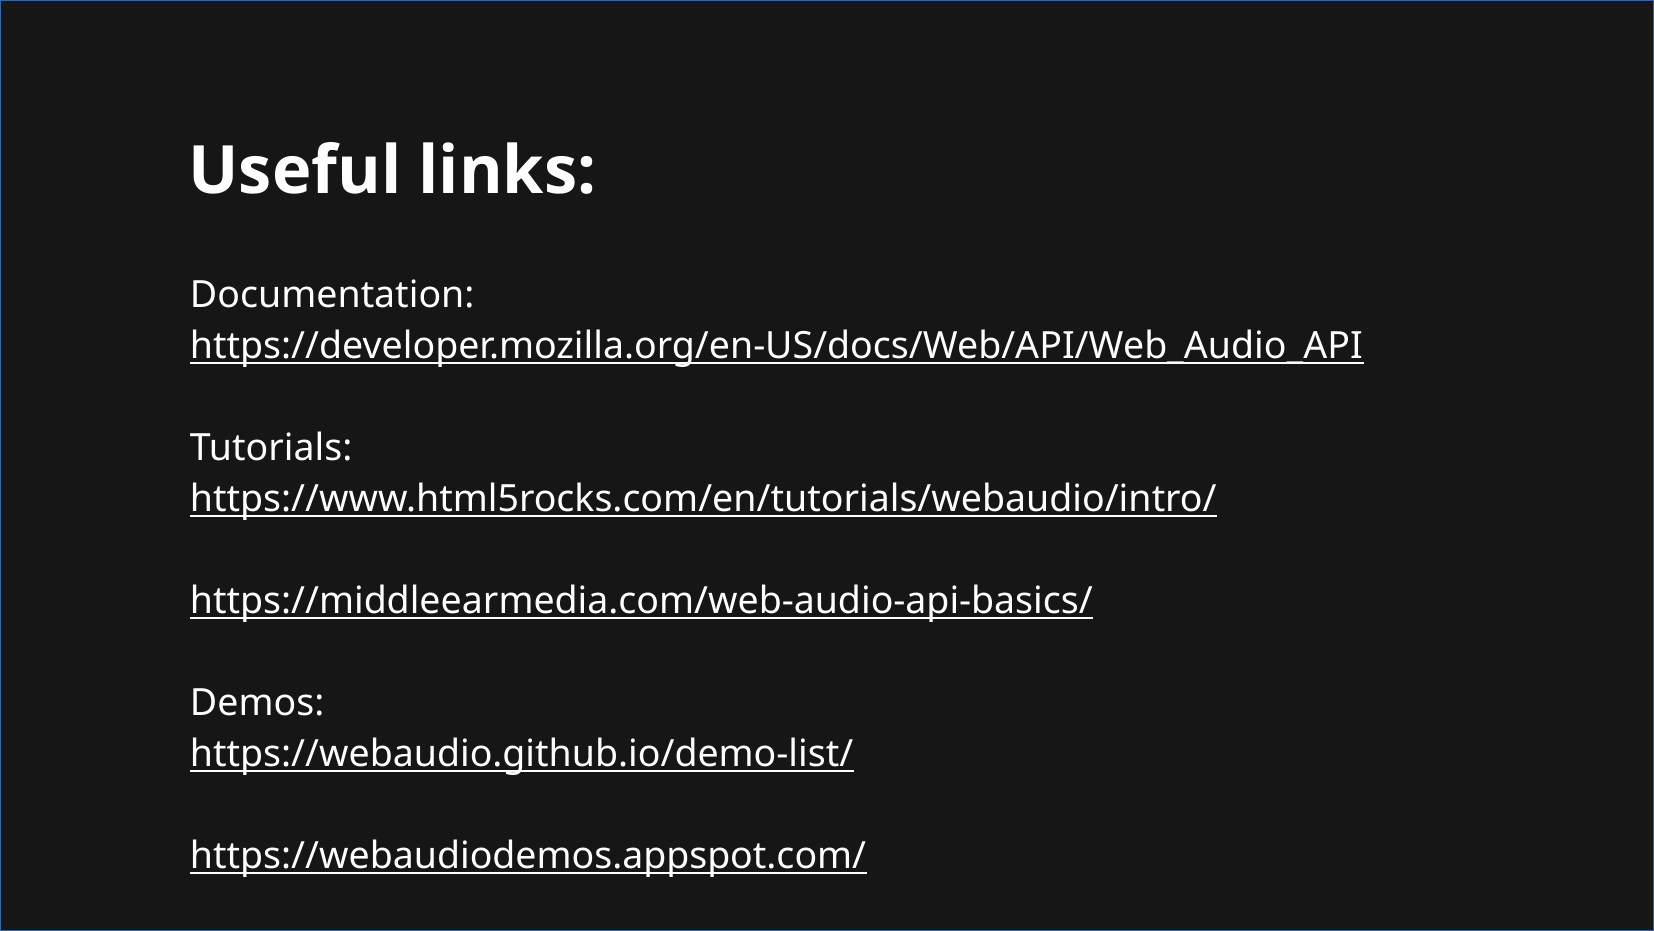

# Useful links:
Documentation:
https://developer.mozilla.org/en-US/docs/Web/API/Web_Audio_API
Tutorials:
https://www.html5rocks.com/en/tutorials/webaudio/intro/
https://middleearmedia.com/web-audio-api-basics/
Demos:
https://webaudio.github.io/demo-list/
https://webaudiodemos.appspot.com/